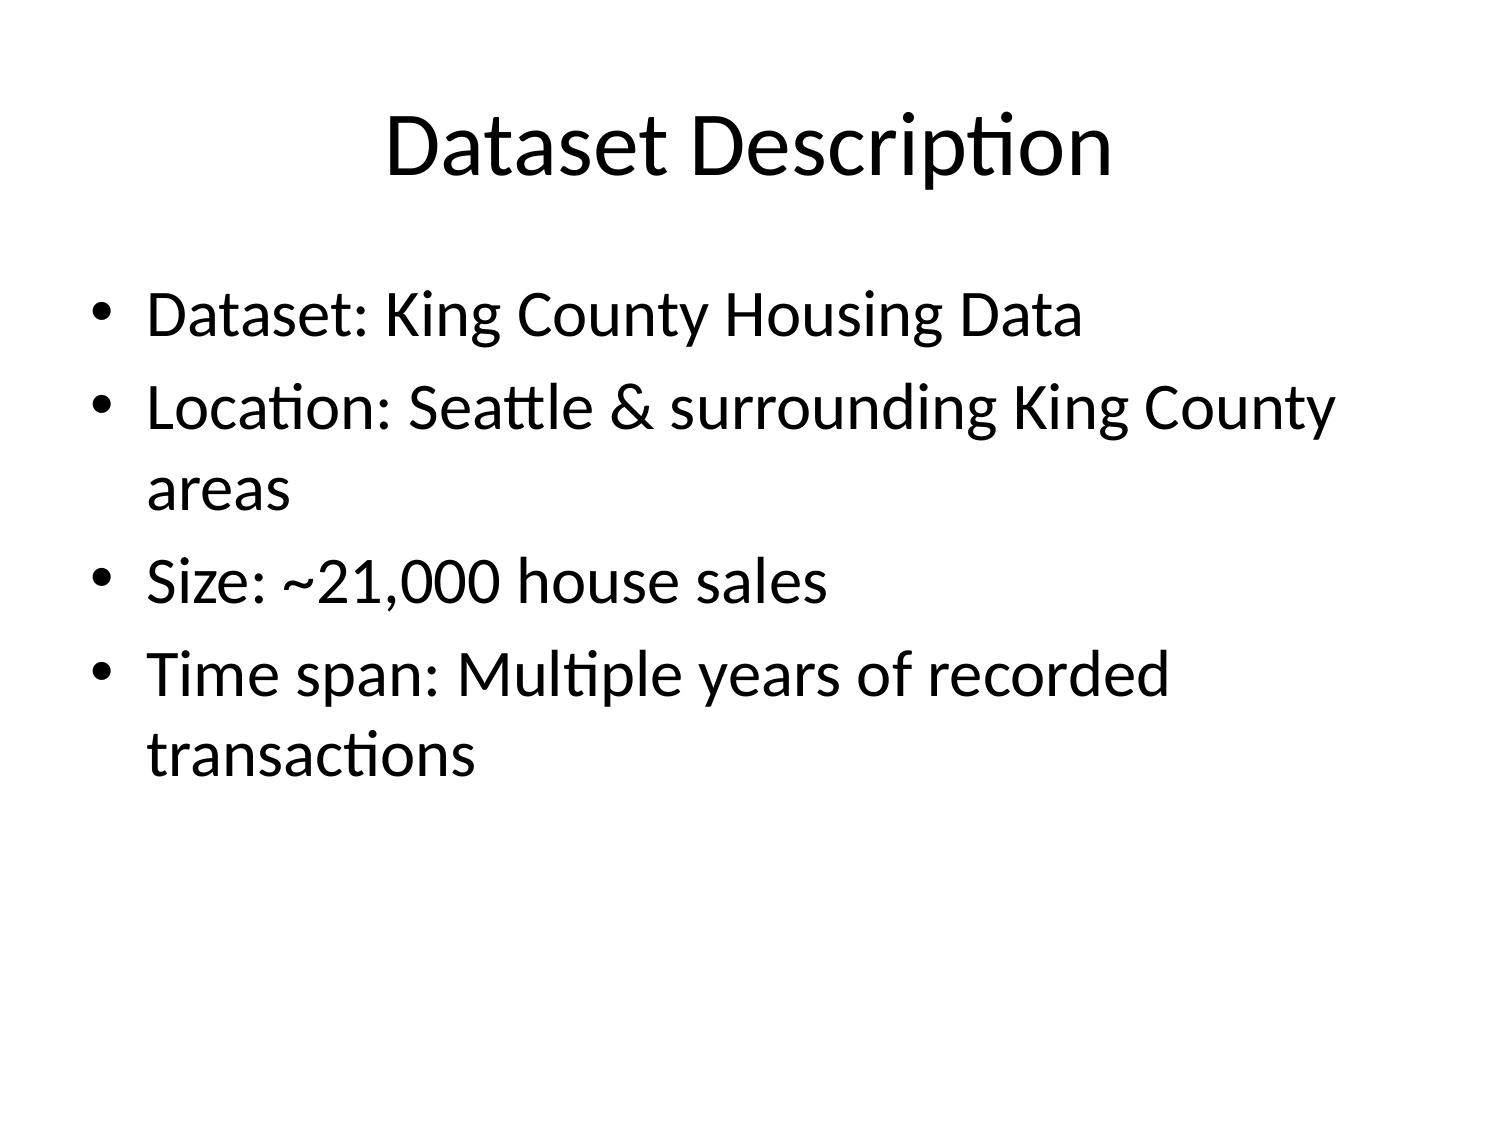

# Dataset Description
Dataset: King County Housing Data
Location: Seattle & surrounding King County areas
Size: ~21,000 house sales
Time span: Multiple years of recorded transactions